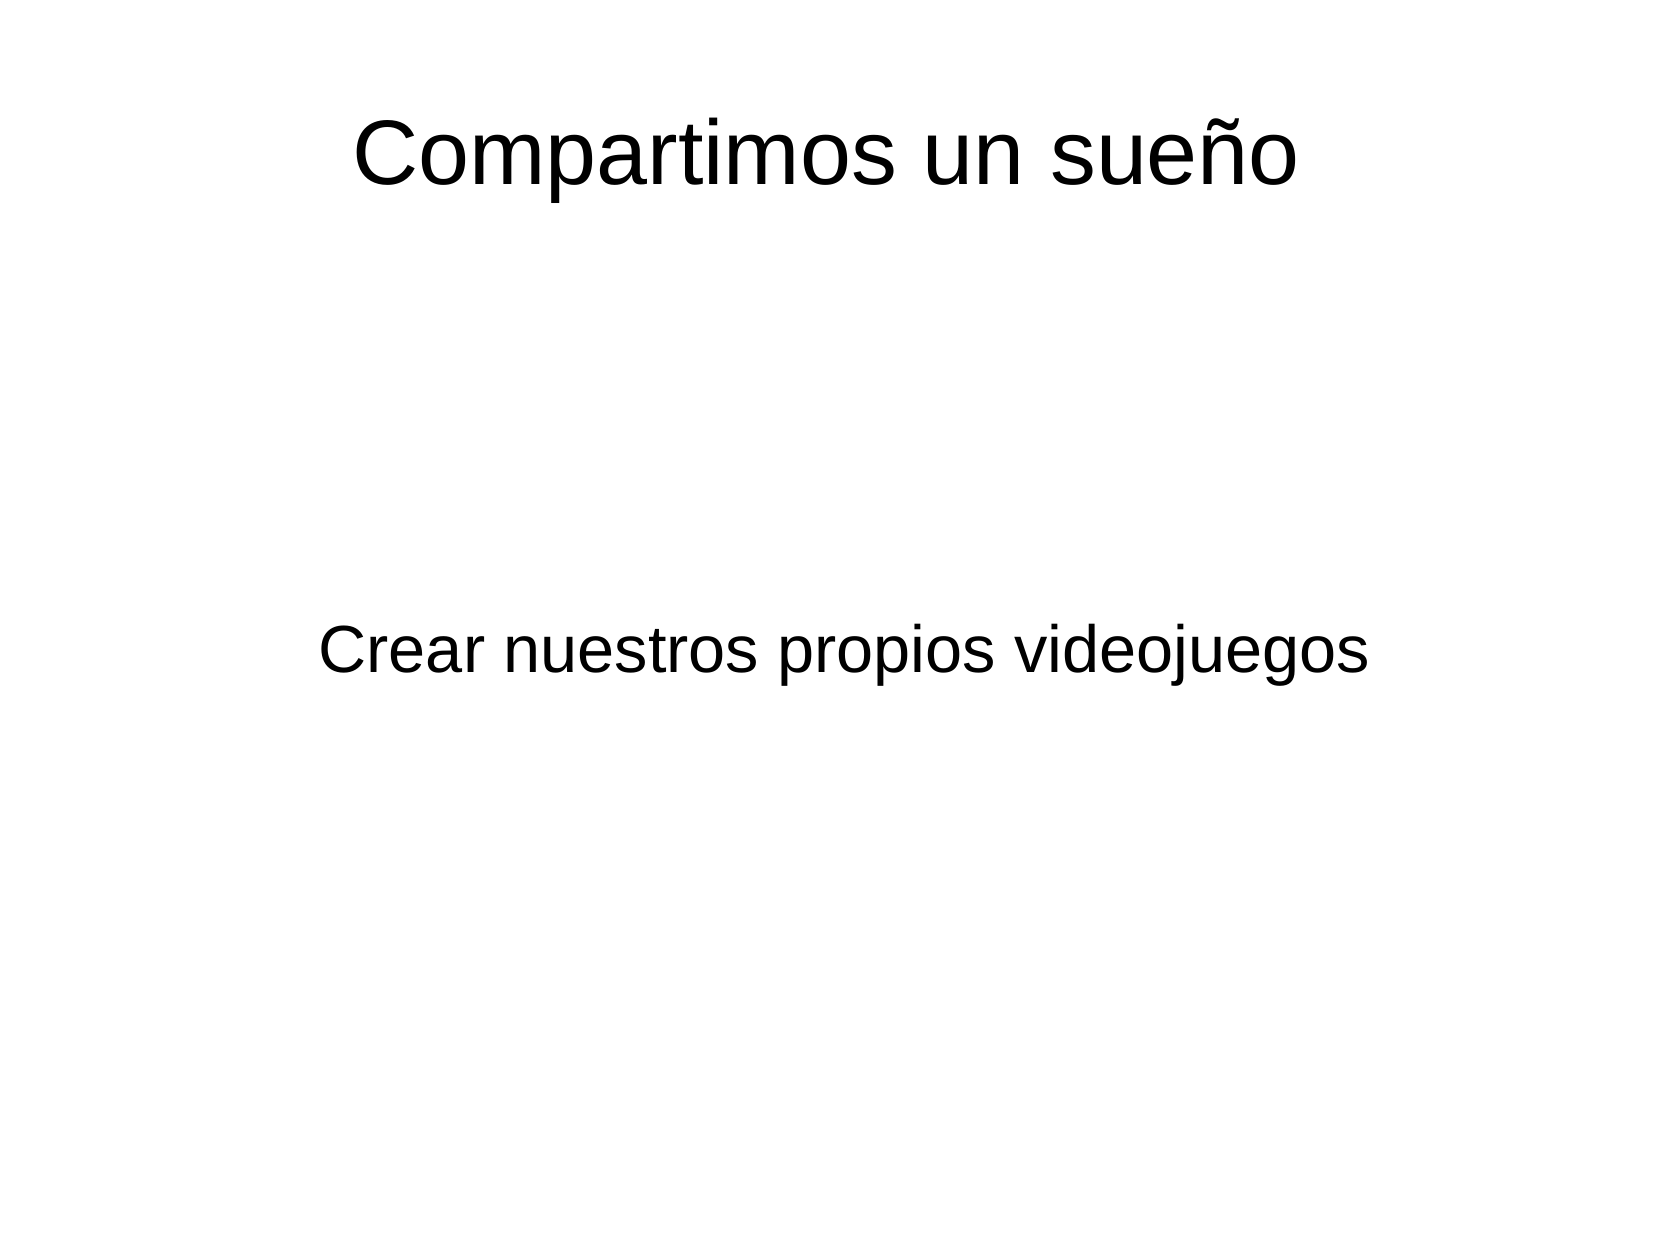

# Compartimos un sueño
Crear nuestros propios videojuegos